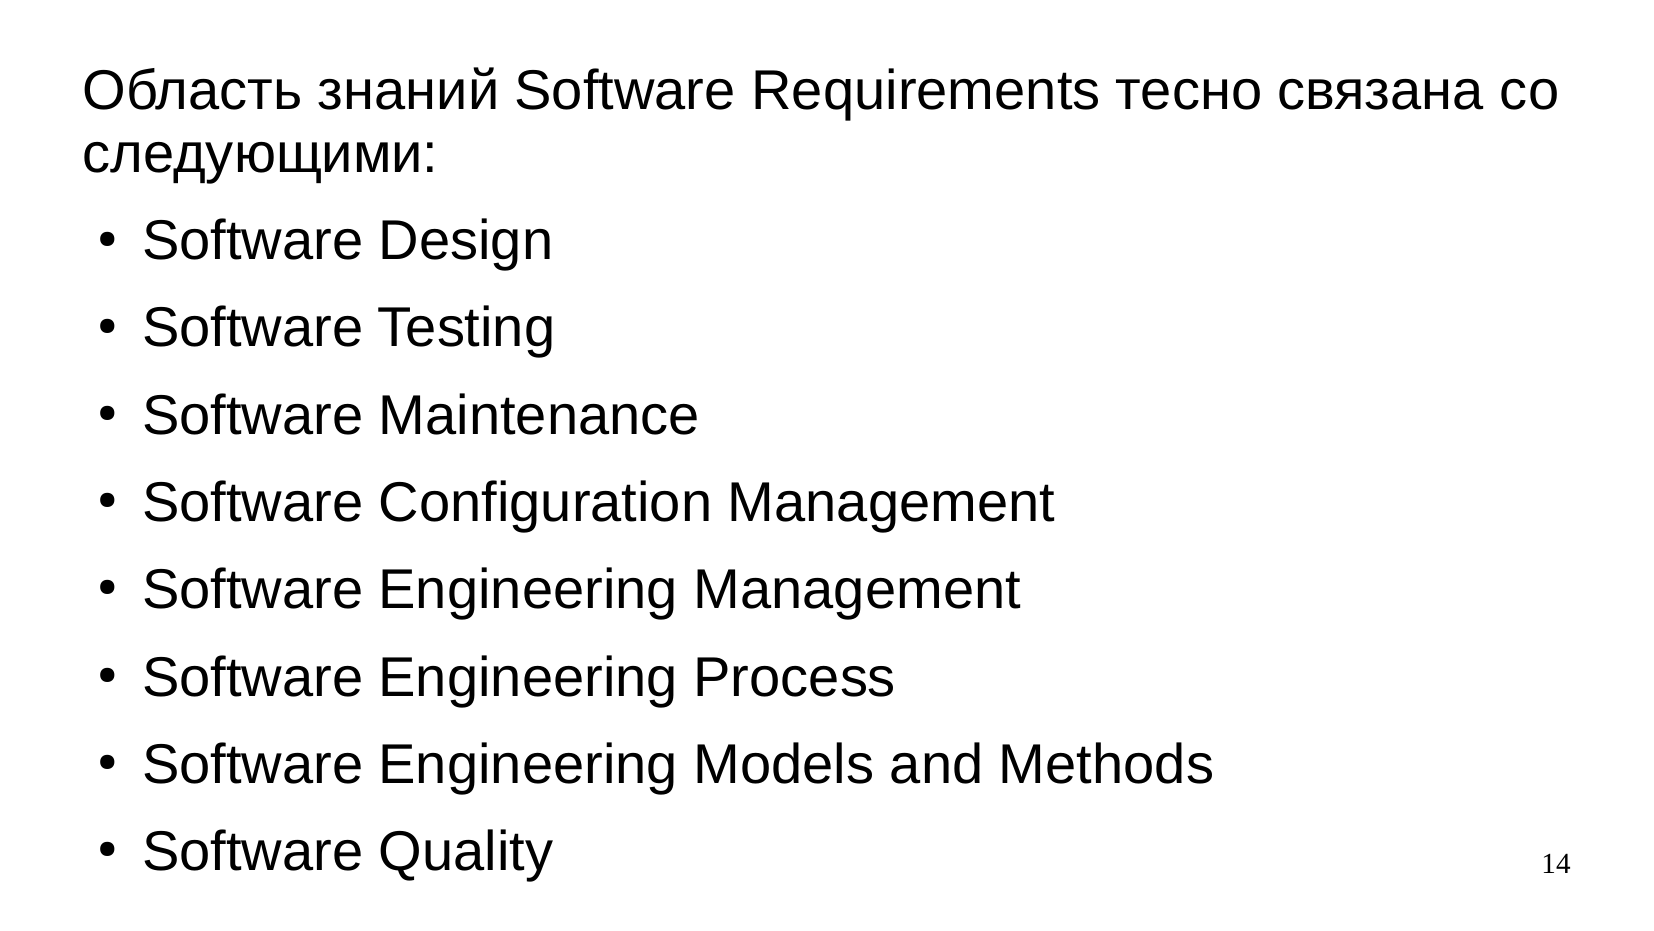

# Область знаний Software Requirements тесно связана со следующими:
Software Design
Software Testing
Software Maintenance
Software Configuration Management
Software Engineering Management
Software Engineering Process
Software Engineering Models and Methods
Software Quality
14